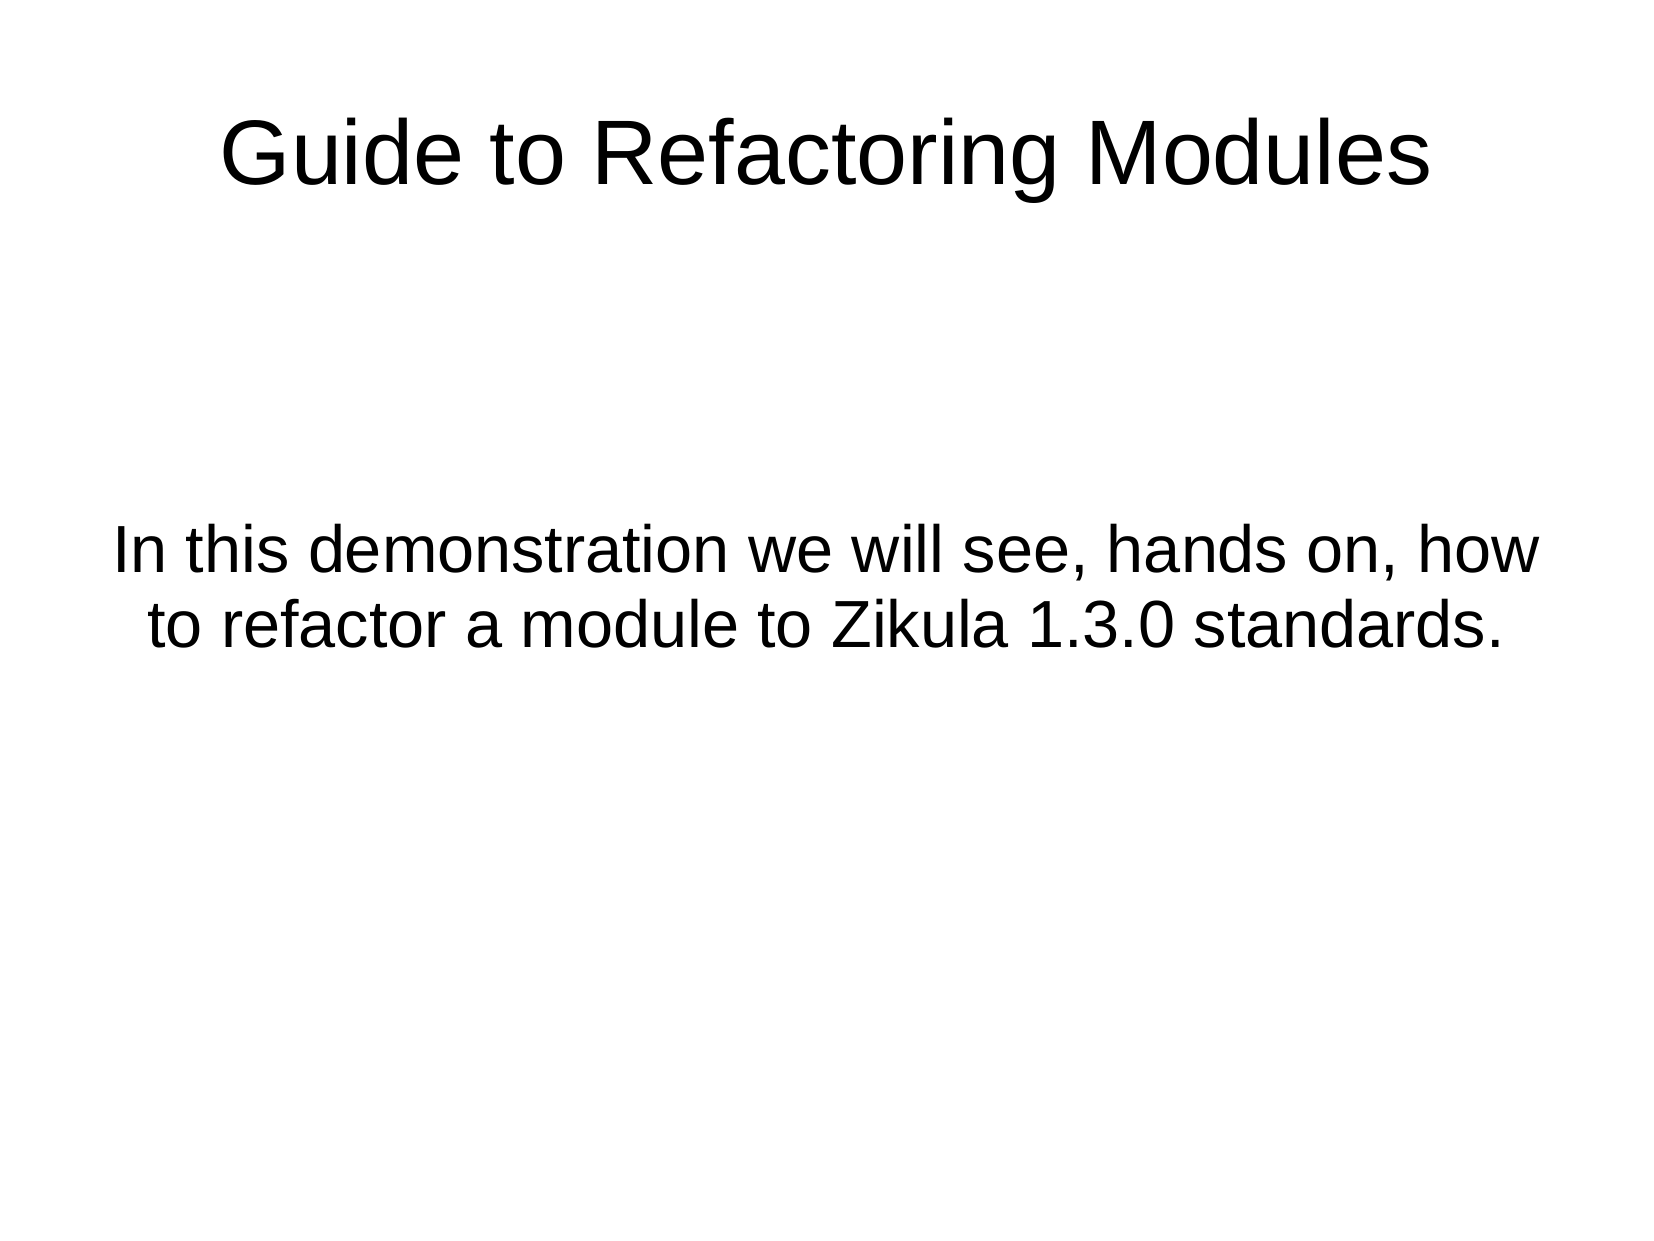

# Guide to Refactoring Modules
In this demonstration we will see, hands on, how to refactor a module to Zikula 1.3.0 standards.